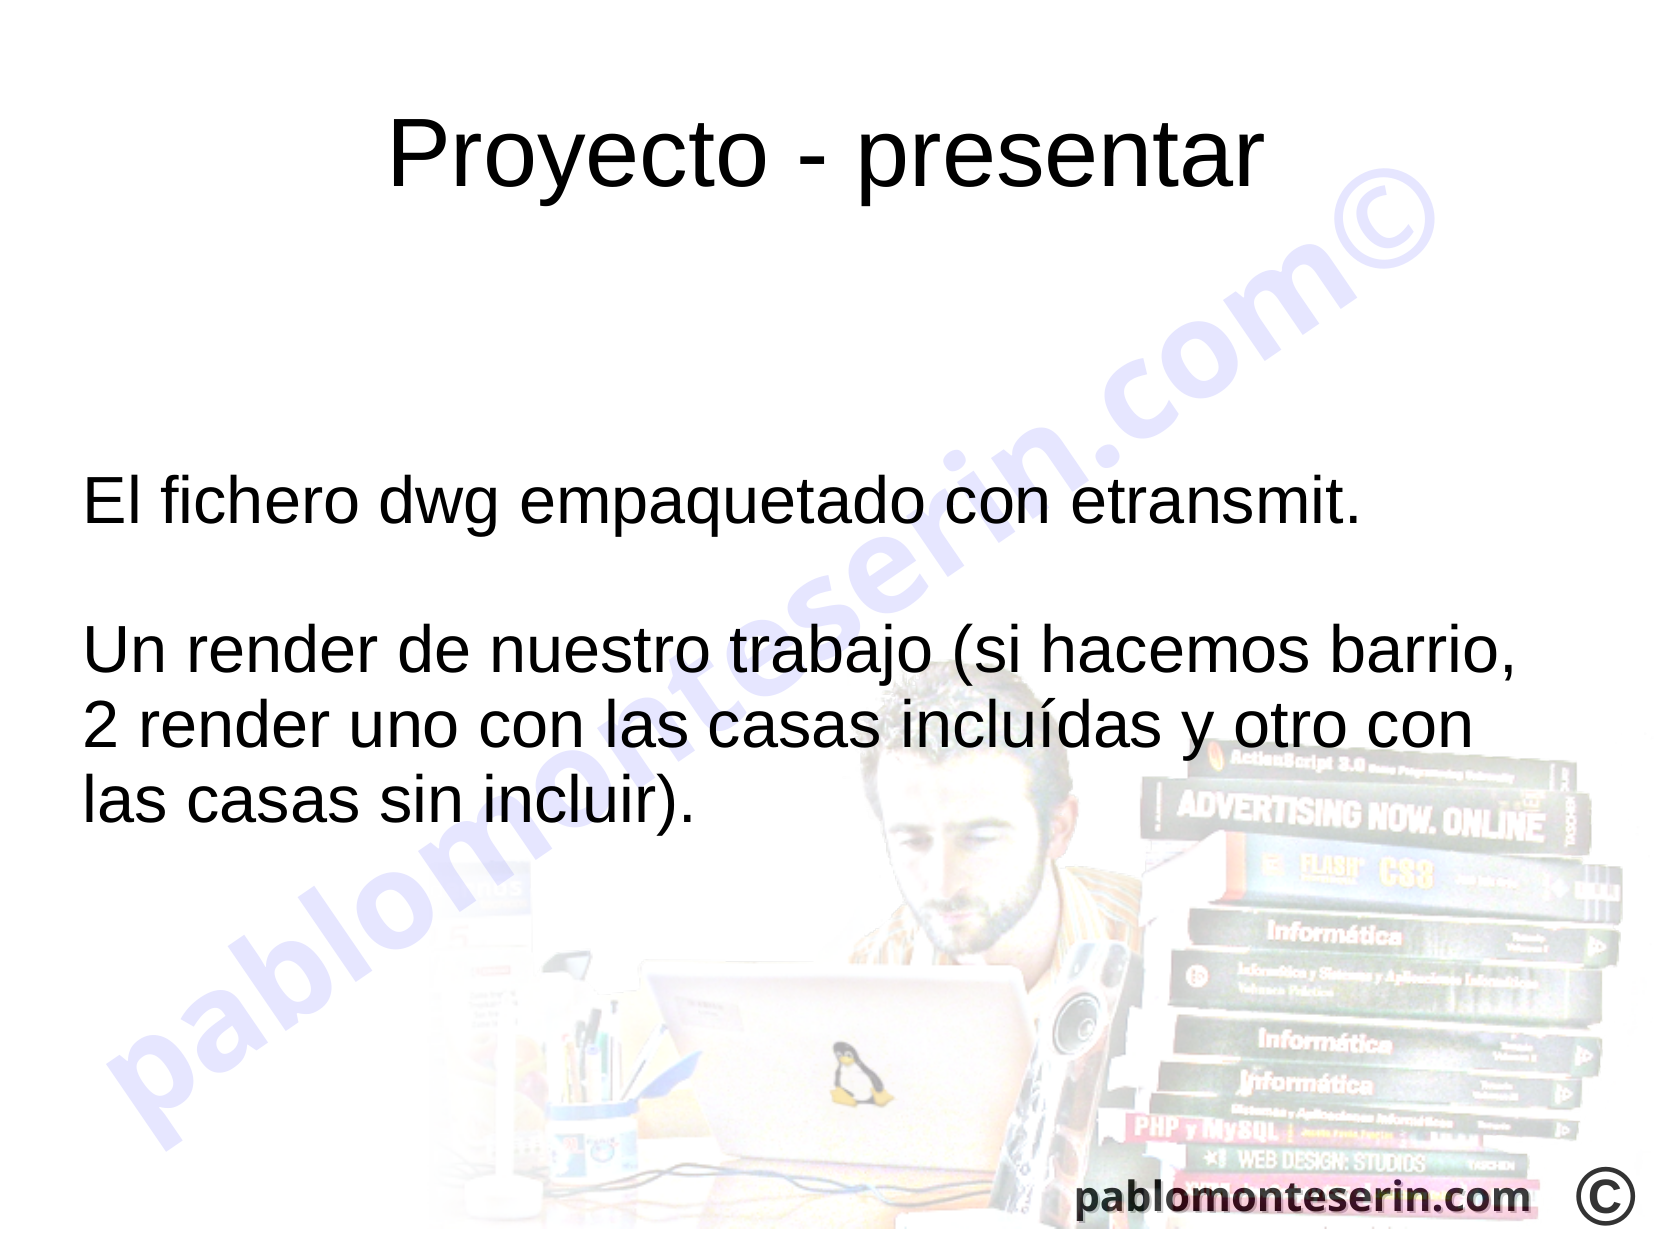

# Proyecto - presentar
El fichero dwg empaquetado con etransmit.
Un render de nuestro trabajo (si hacemos barrio, 2 render uno con las casas incluídas y otro con las casas sin incluir).